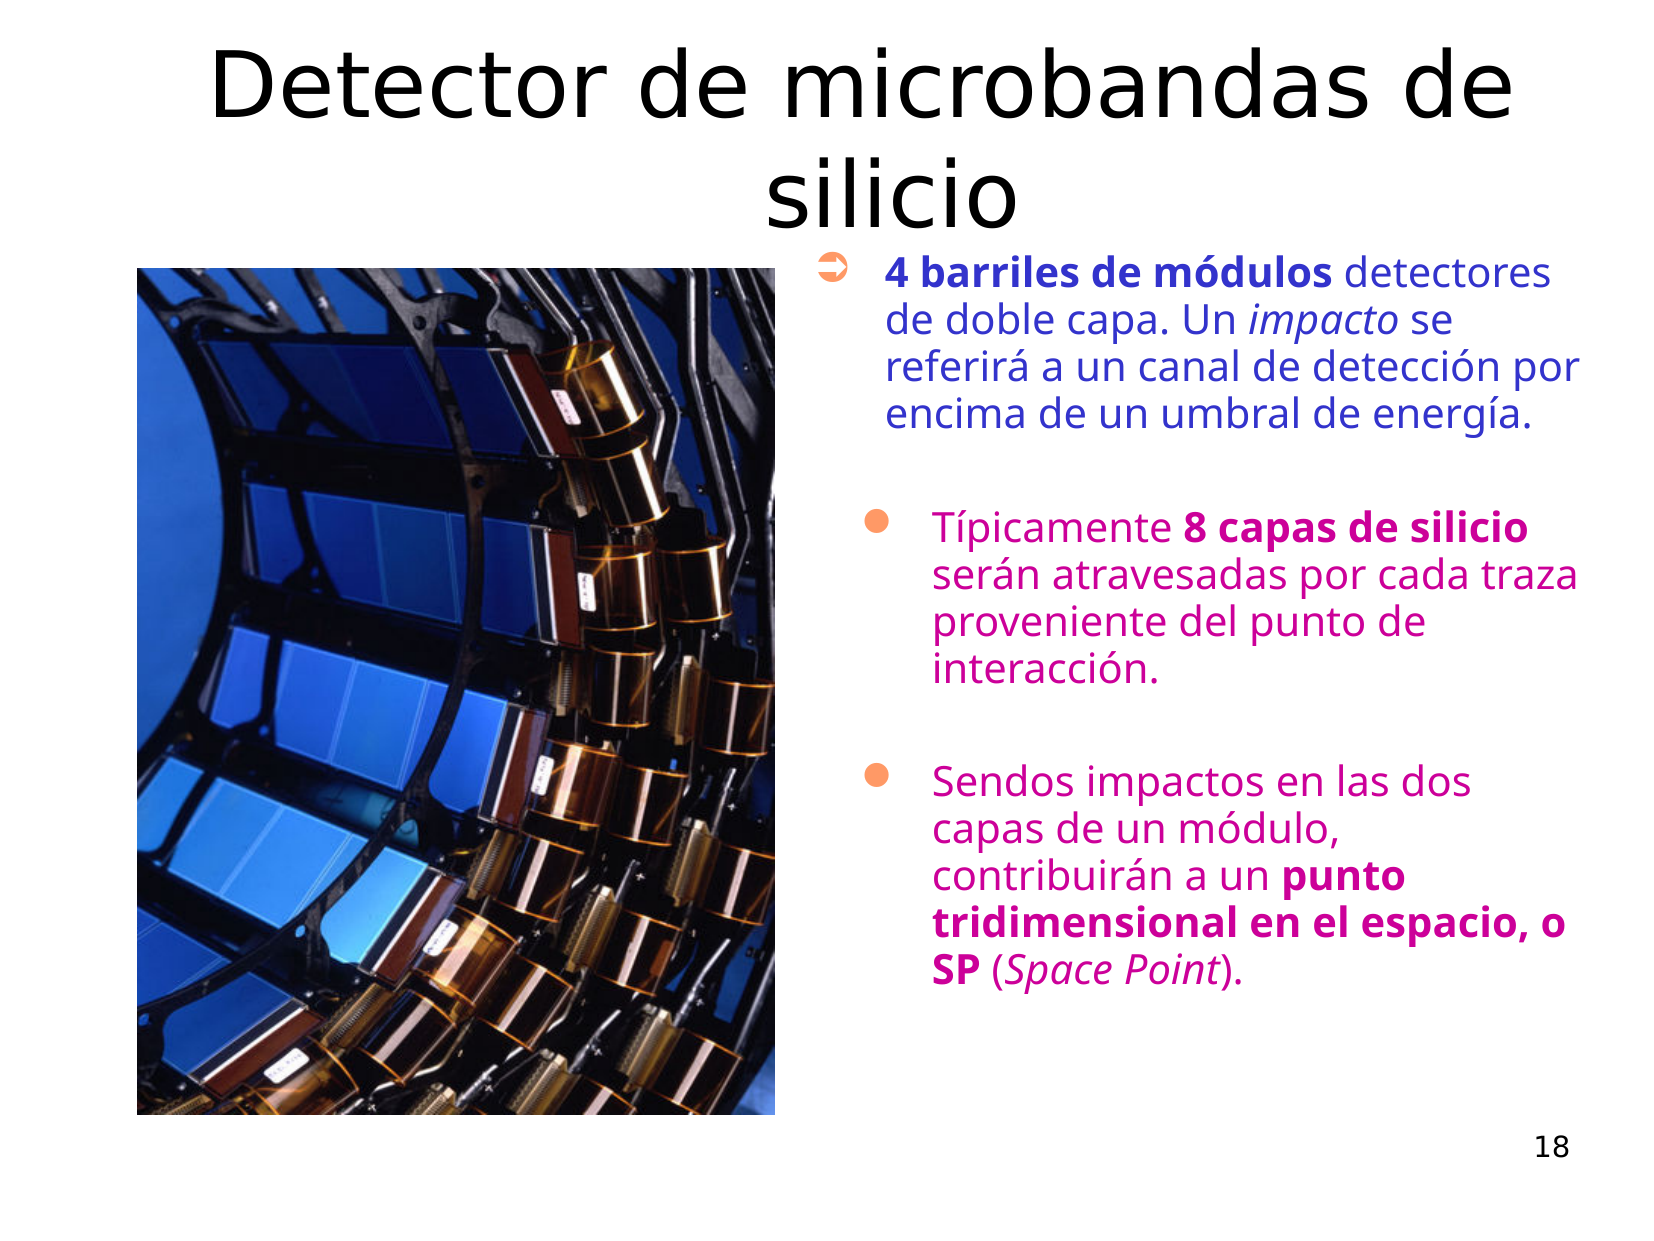

# Detector de microbandas de silicio
4 barriles de módulos detectores de doble capa. Un impacto se referirá a un canal de detección por encima de un umbral de energía.
Típicamente 8 capas de silicio serán atravesadas por cada traza proveniente del punto de interacción.
Sendos impactos en las dos capas de un módulo, contribuirán a un punto tridimensional en el espacio, o SP (Space Point).
18